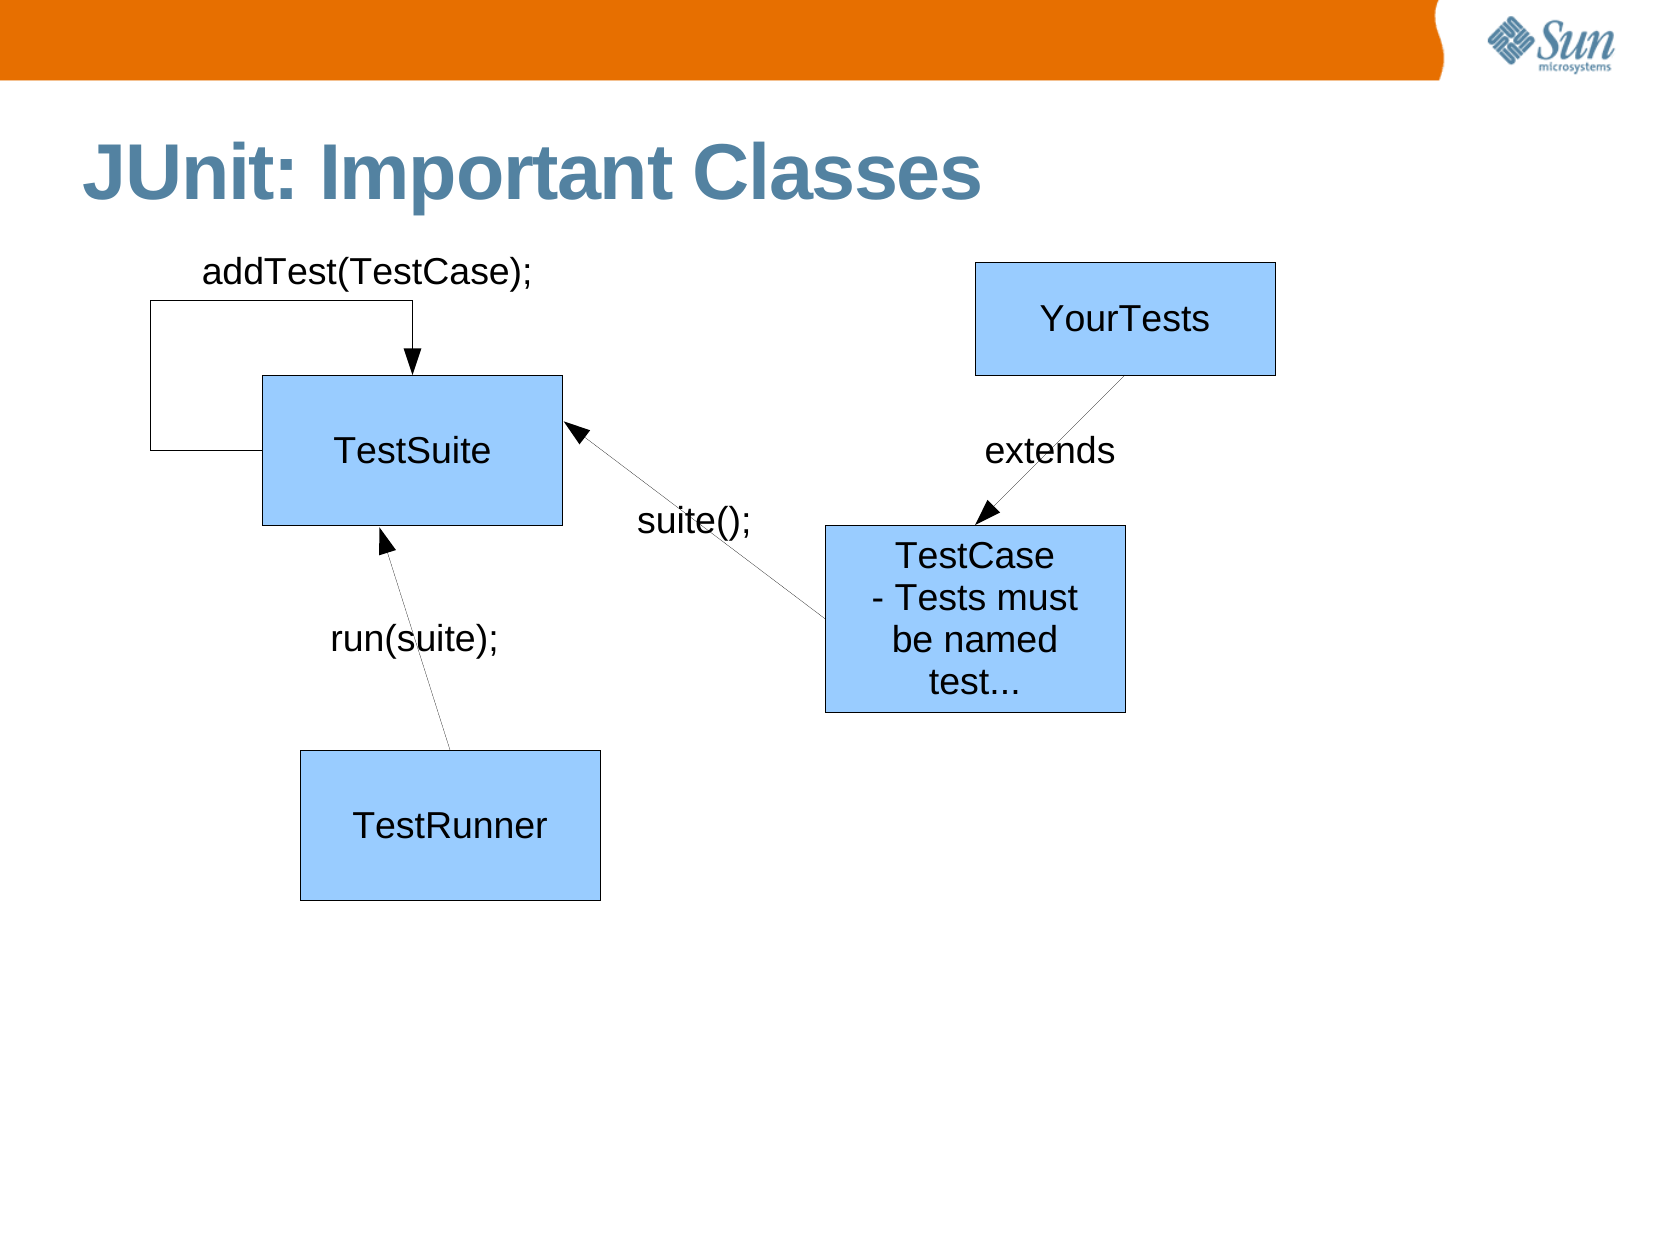

# JUnit: Important Classes
addTest(TestCase);
YourTests
TestSuite
TestCase
- Tests must
be named
test...
TestRunner